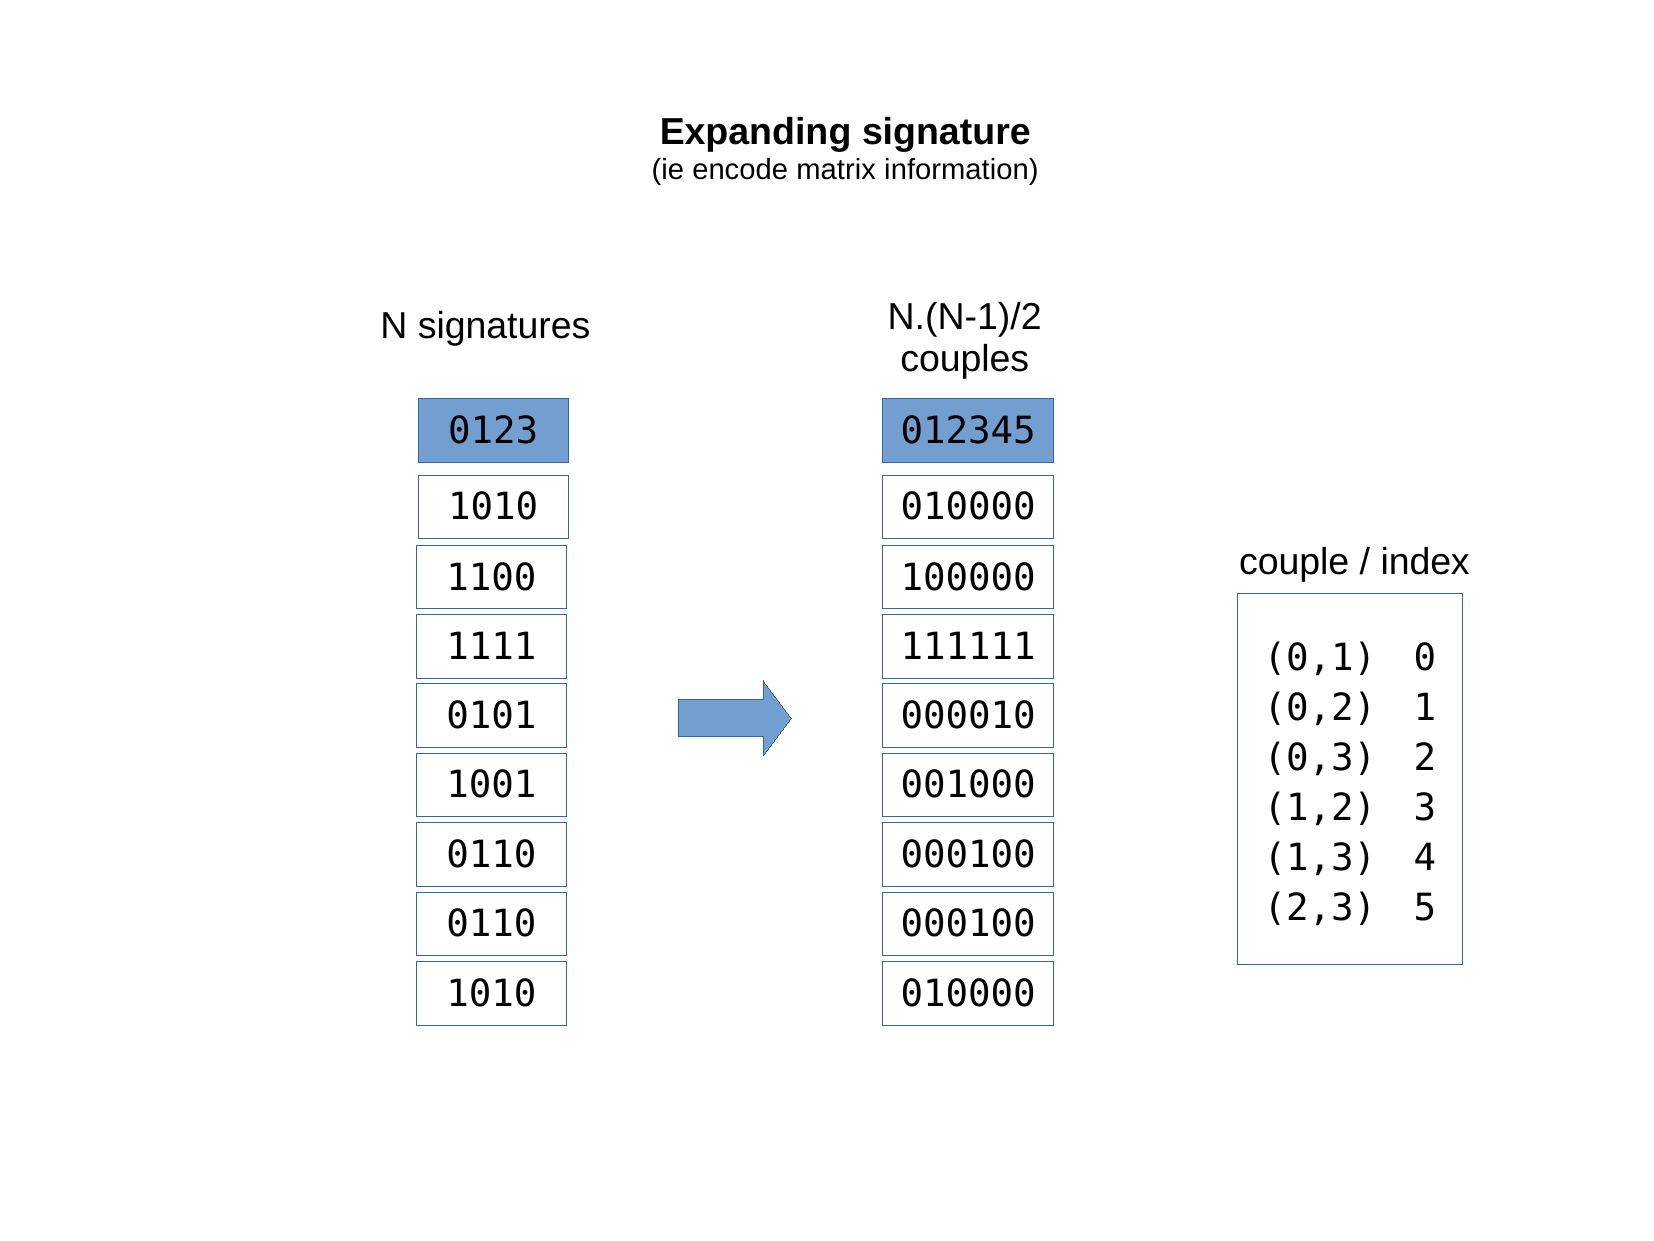

Expanding signature
(ie encode matrix information)
N signatures
N.(N-1)/2 couples
0123
012345
1010
010000
couple / index
1100
100000
(0,1)	0
(0,2)	1
(0,3)	2
(1,2)	3
(1,3)	4
(2,3)	5
1111
111111
0101
000010
1001
001000
0110
000100
0110
000100
1010
010000